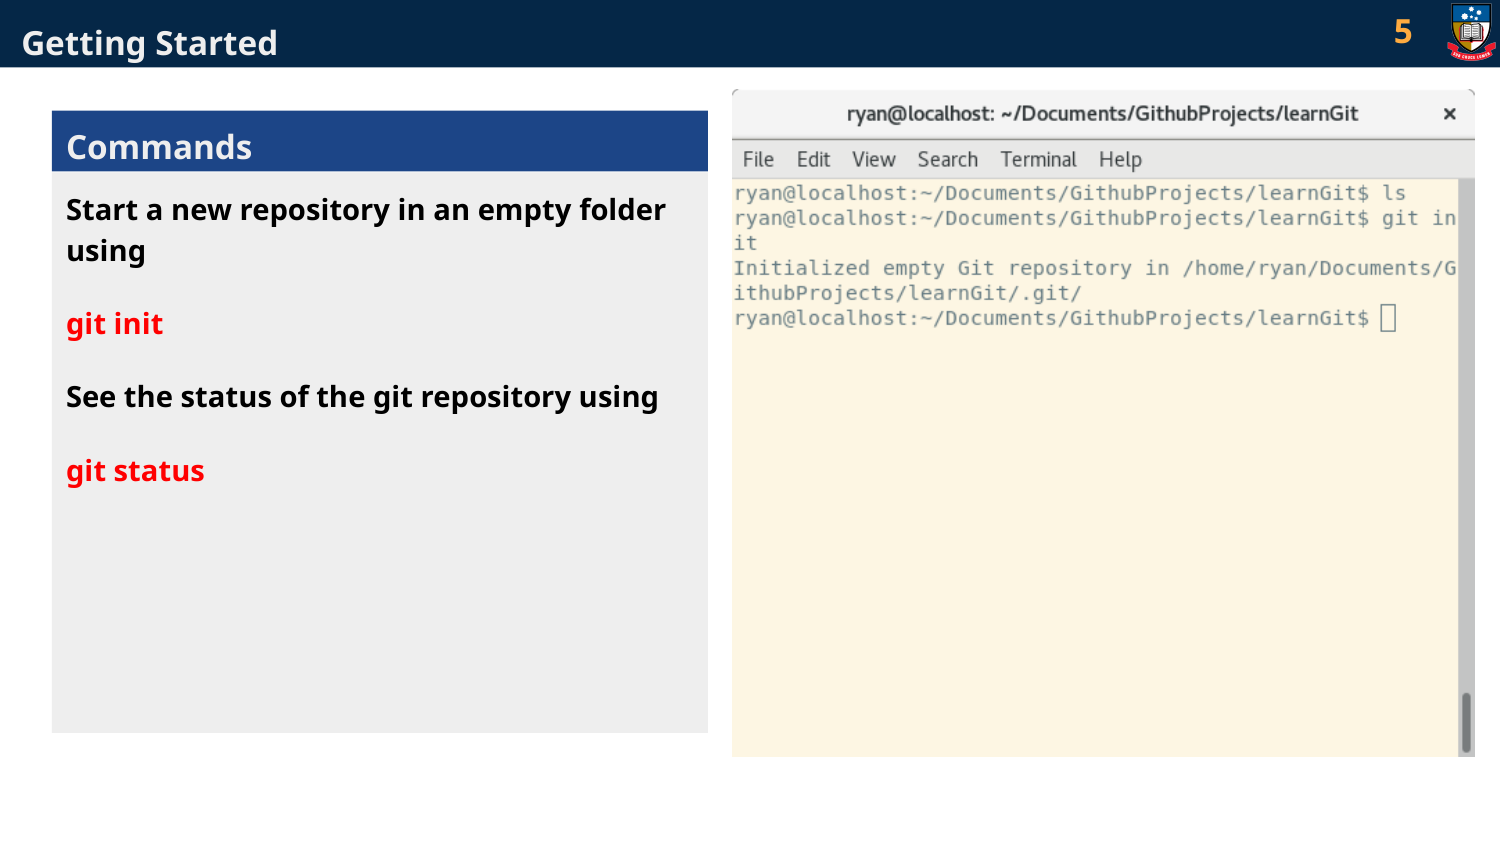

Getting Started
# Commands
Start a new repository in an empty folder using
git init
See the status of the git repository using
git status